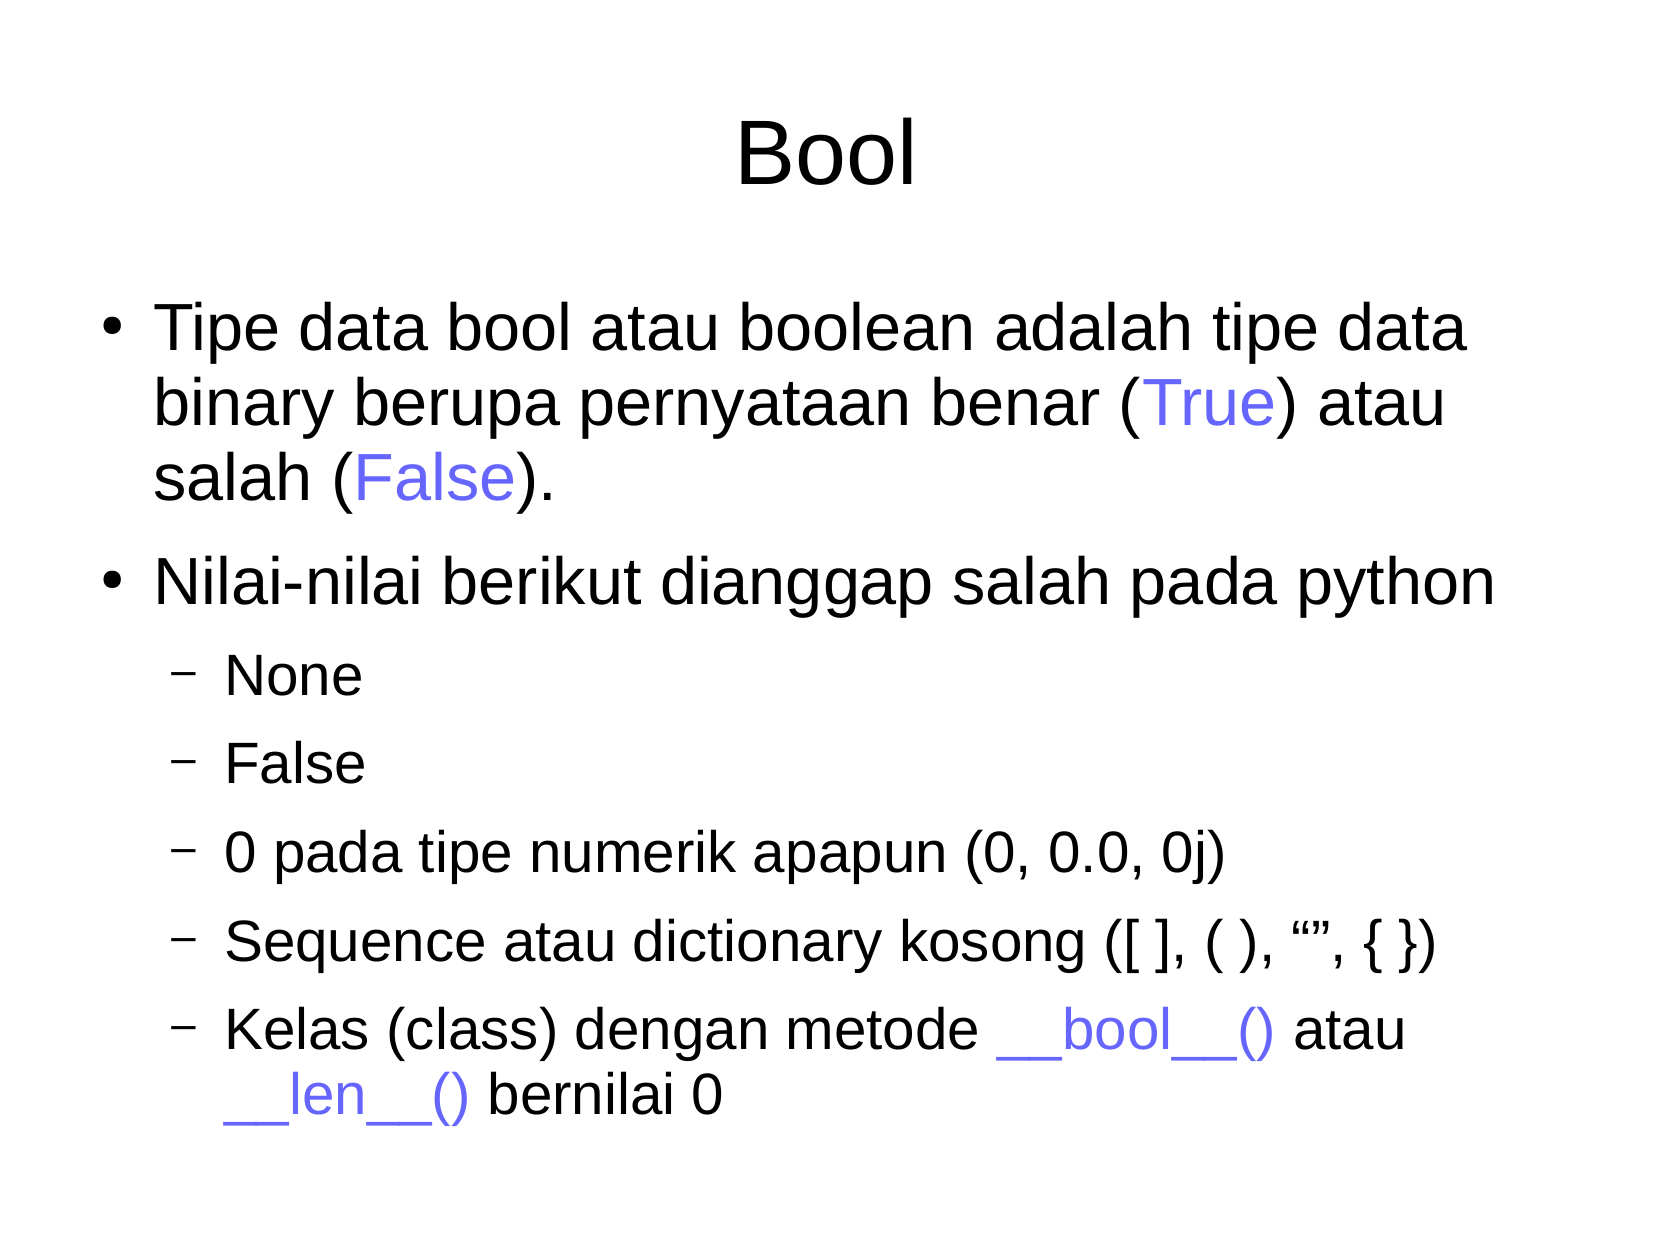

# Bool
Tipe data bool atau boolean adalah tipe data binary berupa pernyataan benar (True) atau salah (False).
Nilai-nilai berikut dianggap salah pada python
None
False
0 pada tipe numerik apapun (0, 0.0, 0j)
Sequence atau dictionary kosong ([ ], ( ), “”, { })
Kelas (class) dengan metode __bool__() atau __len__() bernilai 0